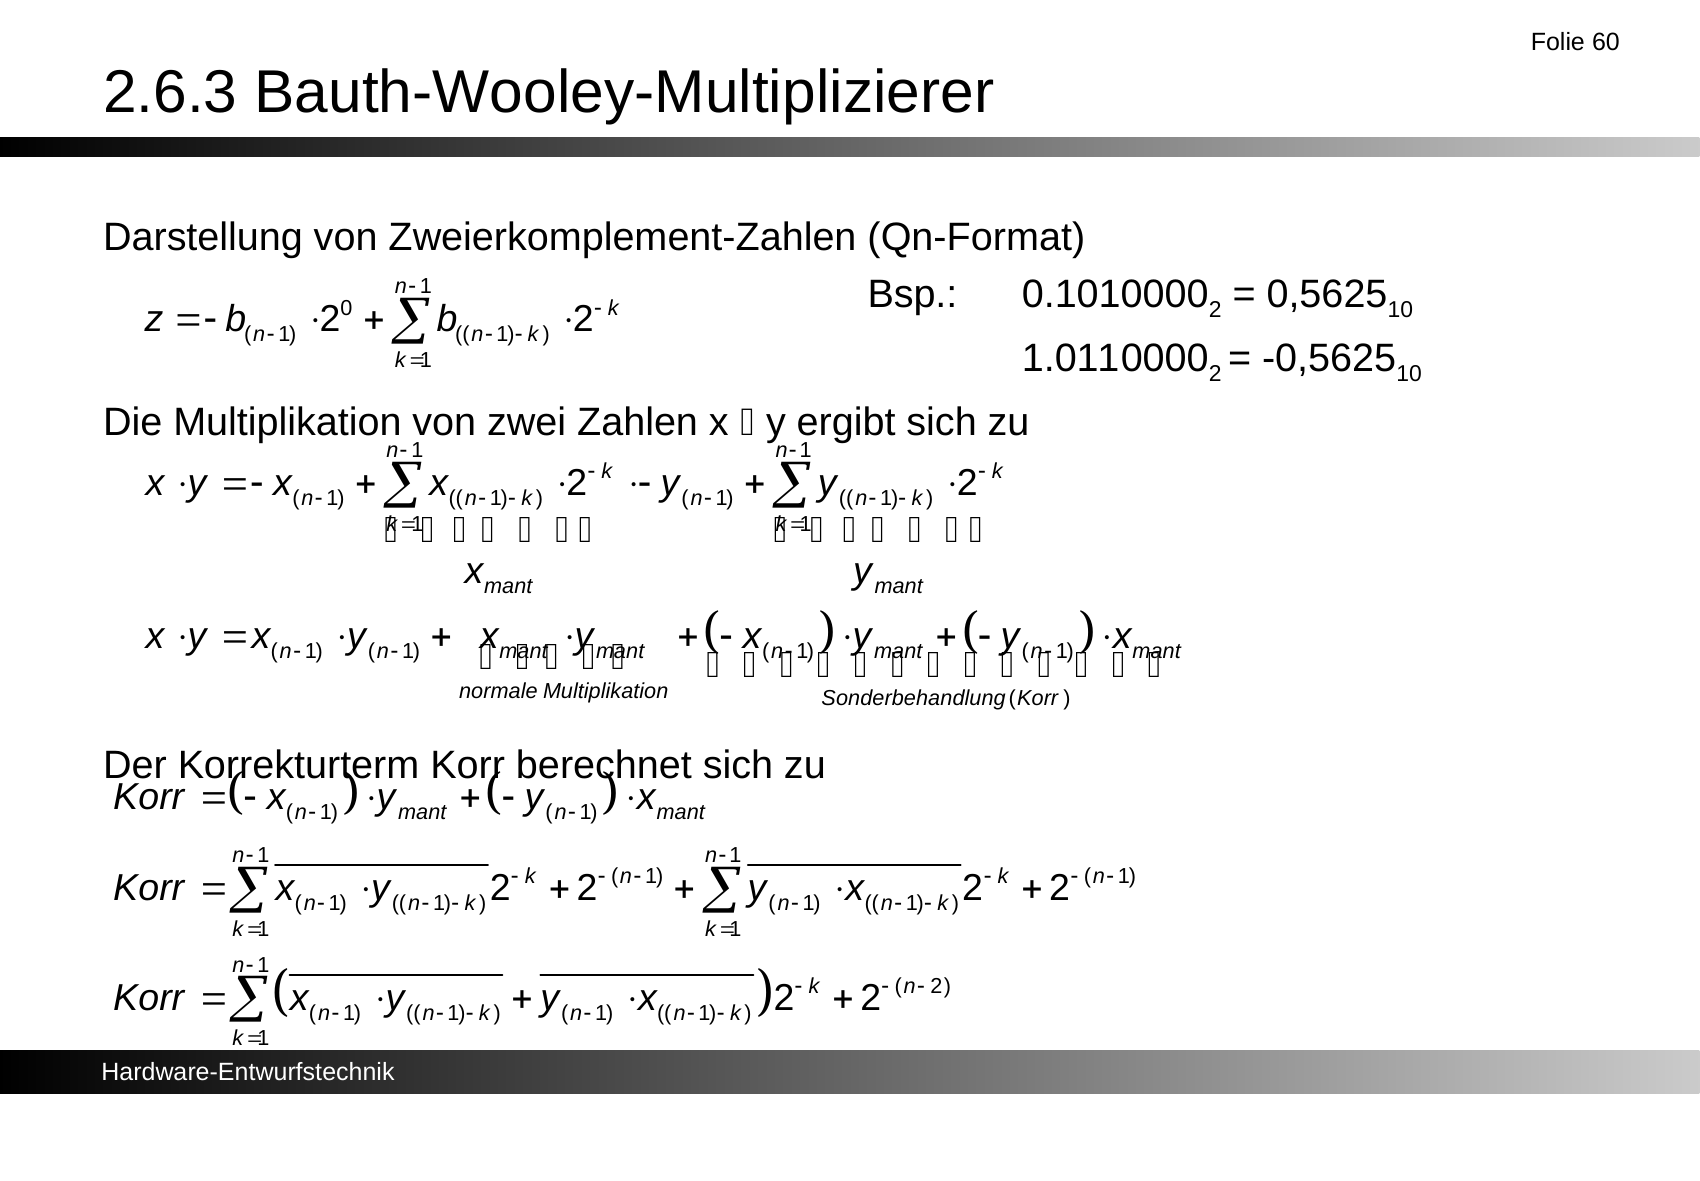

# 2.6.3 Bauth-Wooley-Multiplizierer
Darstellung von Zweierkomplement-Zahlen (Qn-Format)
		Bsp.:	0.10100002 = 0,562510
				1.01100002 = -0,562510
Die Multiplikation von zwei Zahlen x  y ergibt sich zu
Der Korrekturterm Korr berechnet sich zu